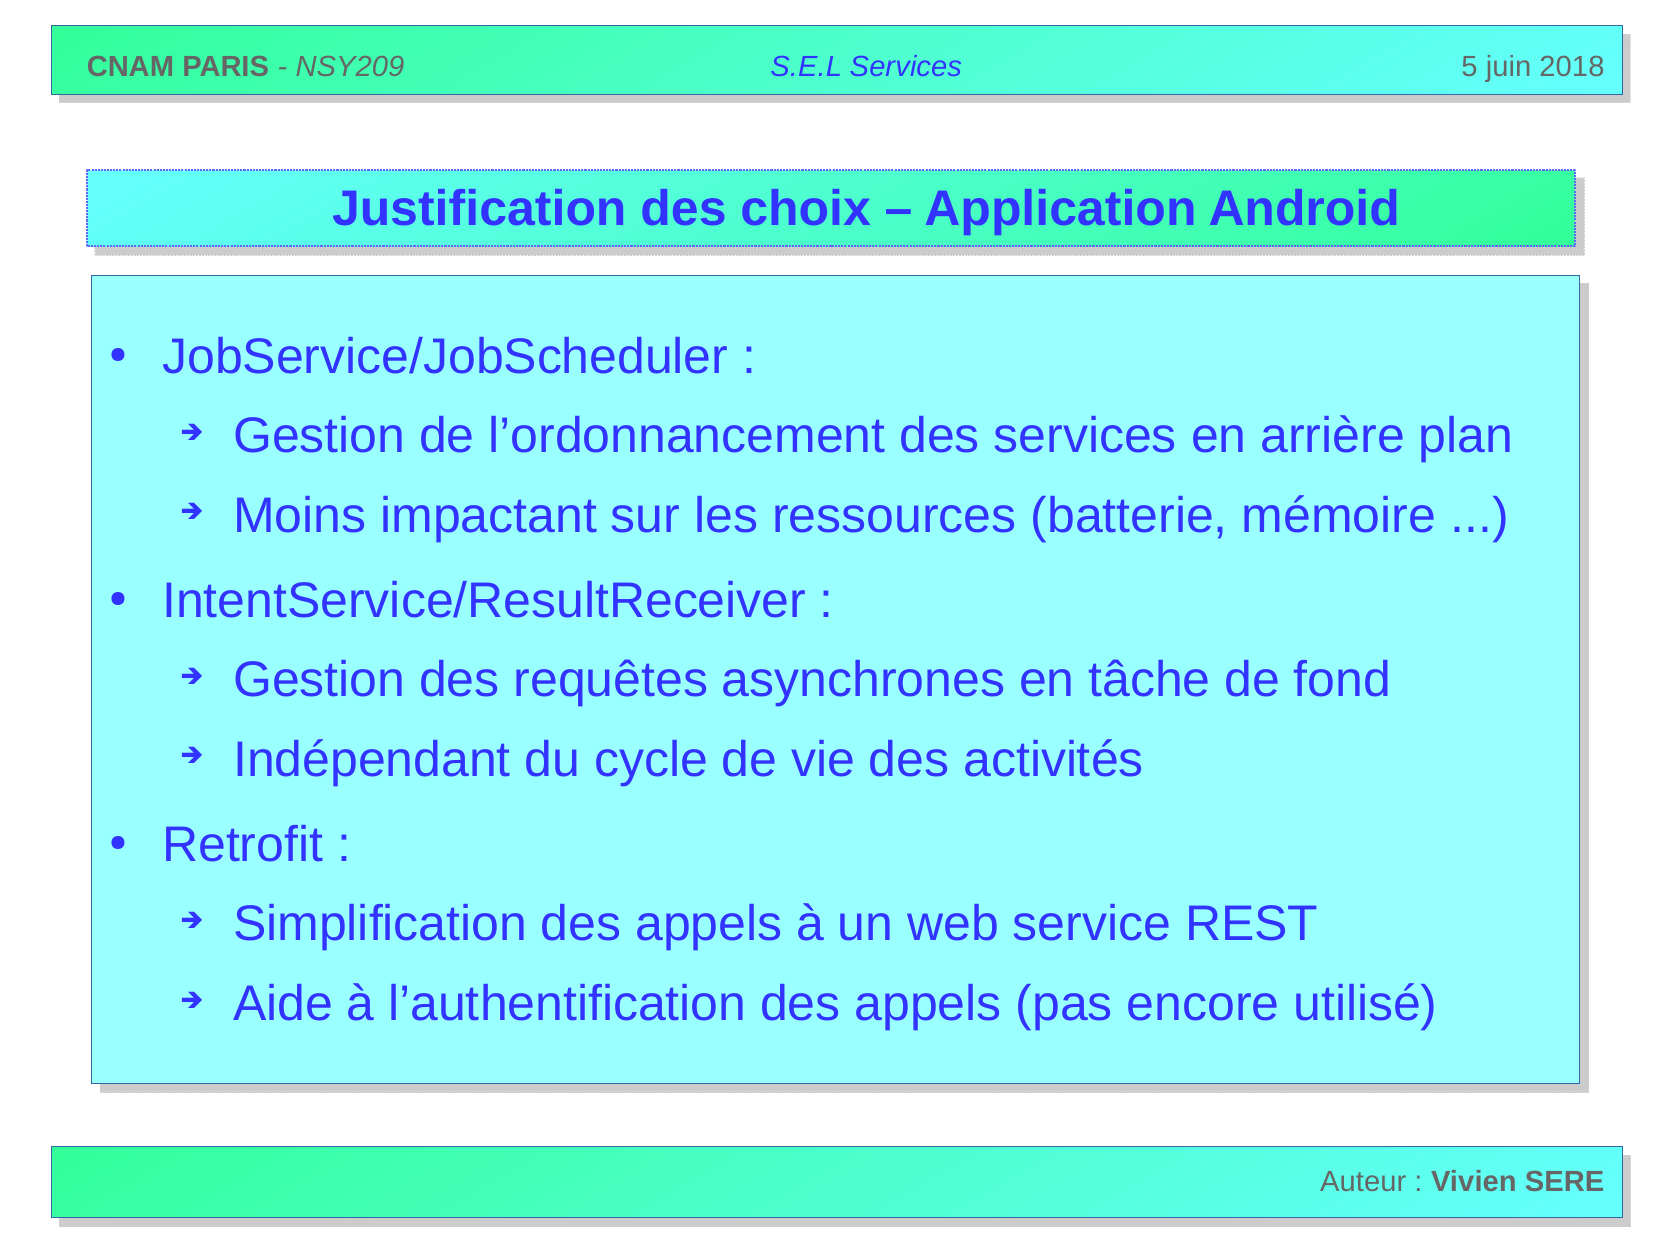

# CNAM PARIS - NSY209
S.E.L Services
5 juin 2018
Justification des choix – Application Android
JobService/JobScheduler :
Gestion de l’ordonnancement des services en arrière plan
Moins impactant sur les ressources (batterie, mémoire ...)
IntentService/ResultReceiver :
Gestion des requêtes asynchrones en tâche de fond
Indépendant du cycle de vie des activités
Retrofit :
Simplification des appels à un web service REST
Aide à l’authentification des appels (pas encore utilisé)
Auteur : Vivien SERE